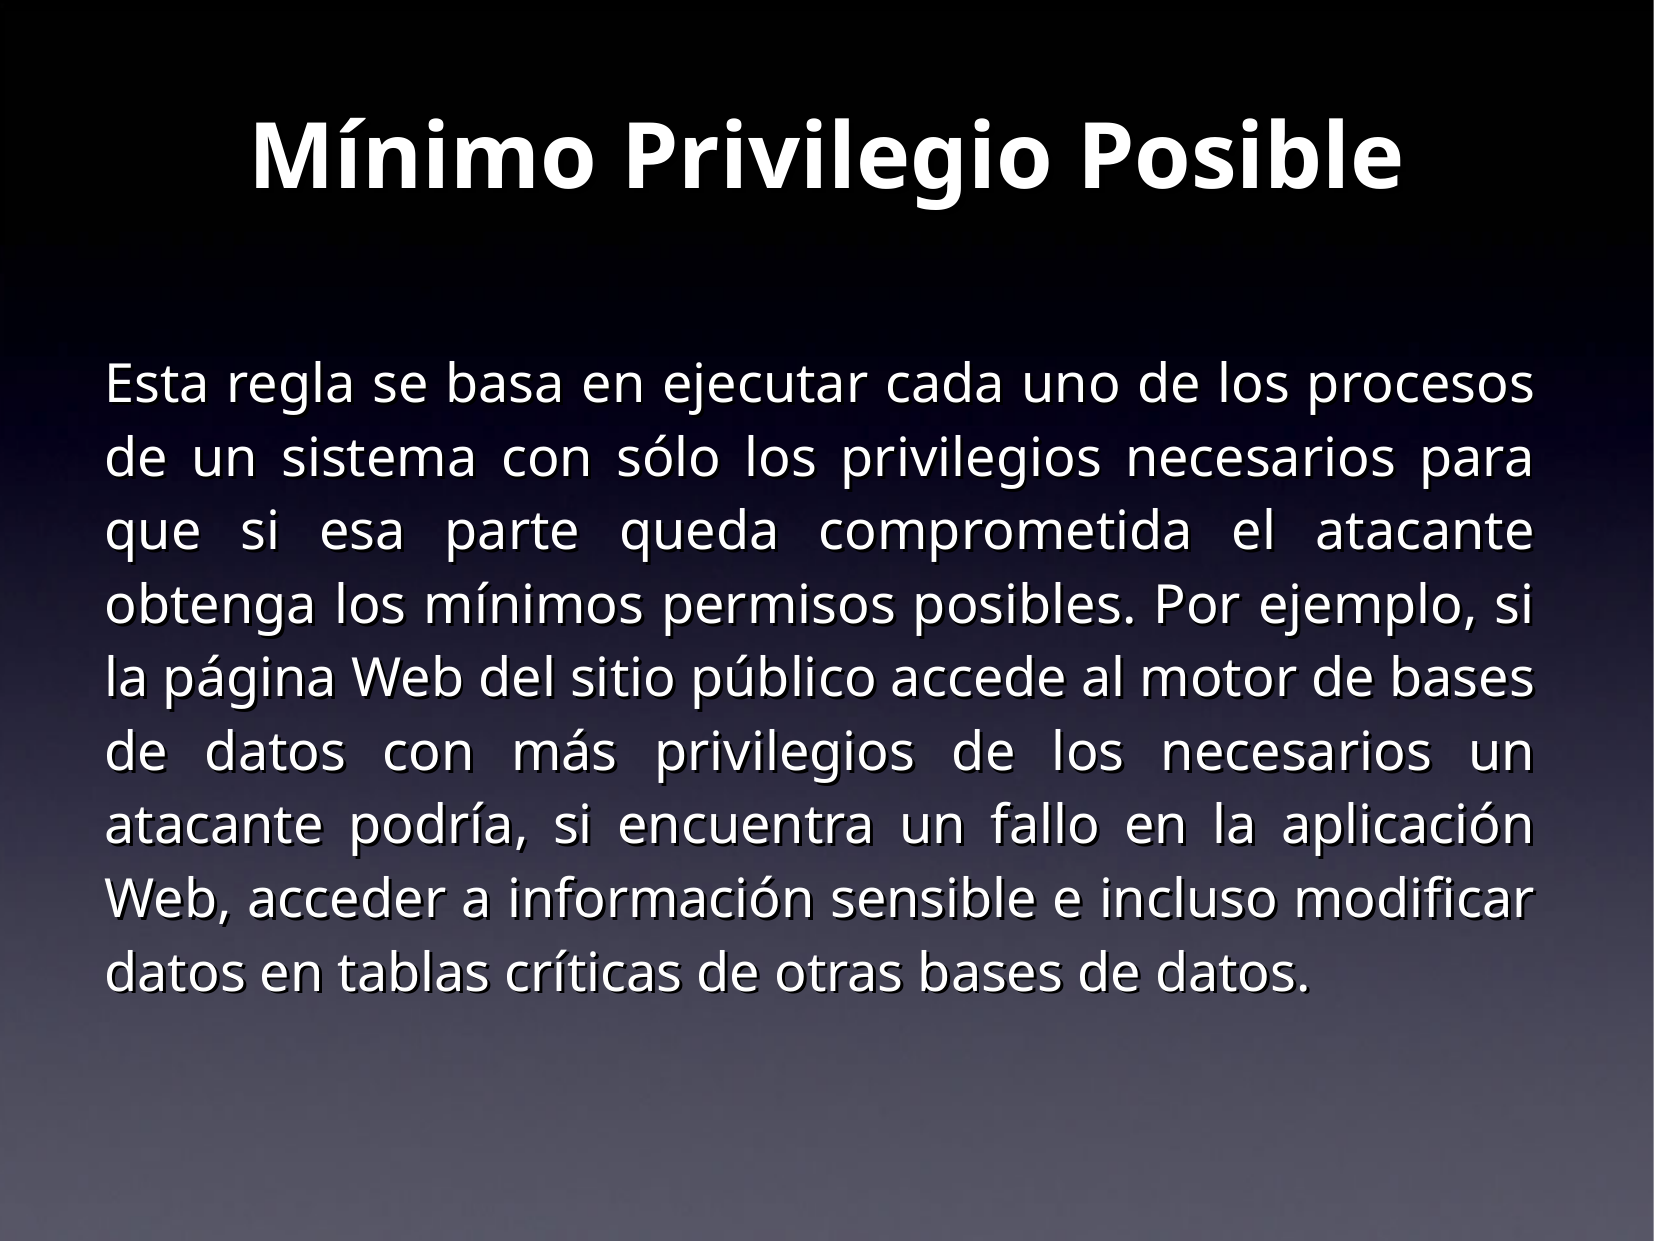

# Mínimo Privilegio Posible
Esta regla se basa en ejecutar cada uno de los procesos de un sistema con sólo los privilegios necesarios para que si esa parte queda comprometida el atacante obtenga los mínimos permisos posibles. Por ejemplo, si la página Web del sitio público accede al motor de bases de datos con más privilegios de los necesarios un atacante podría, si encuentra un fallo en la aplicación Web, acceder a información sensible e incluso modificar datos en tablas críticas de otras bases de datos.